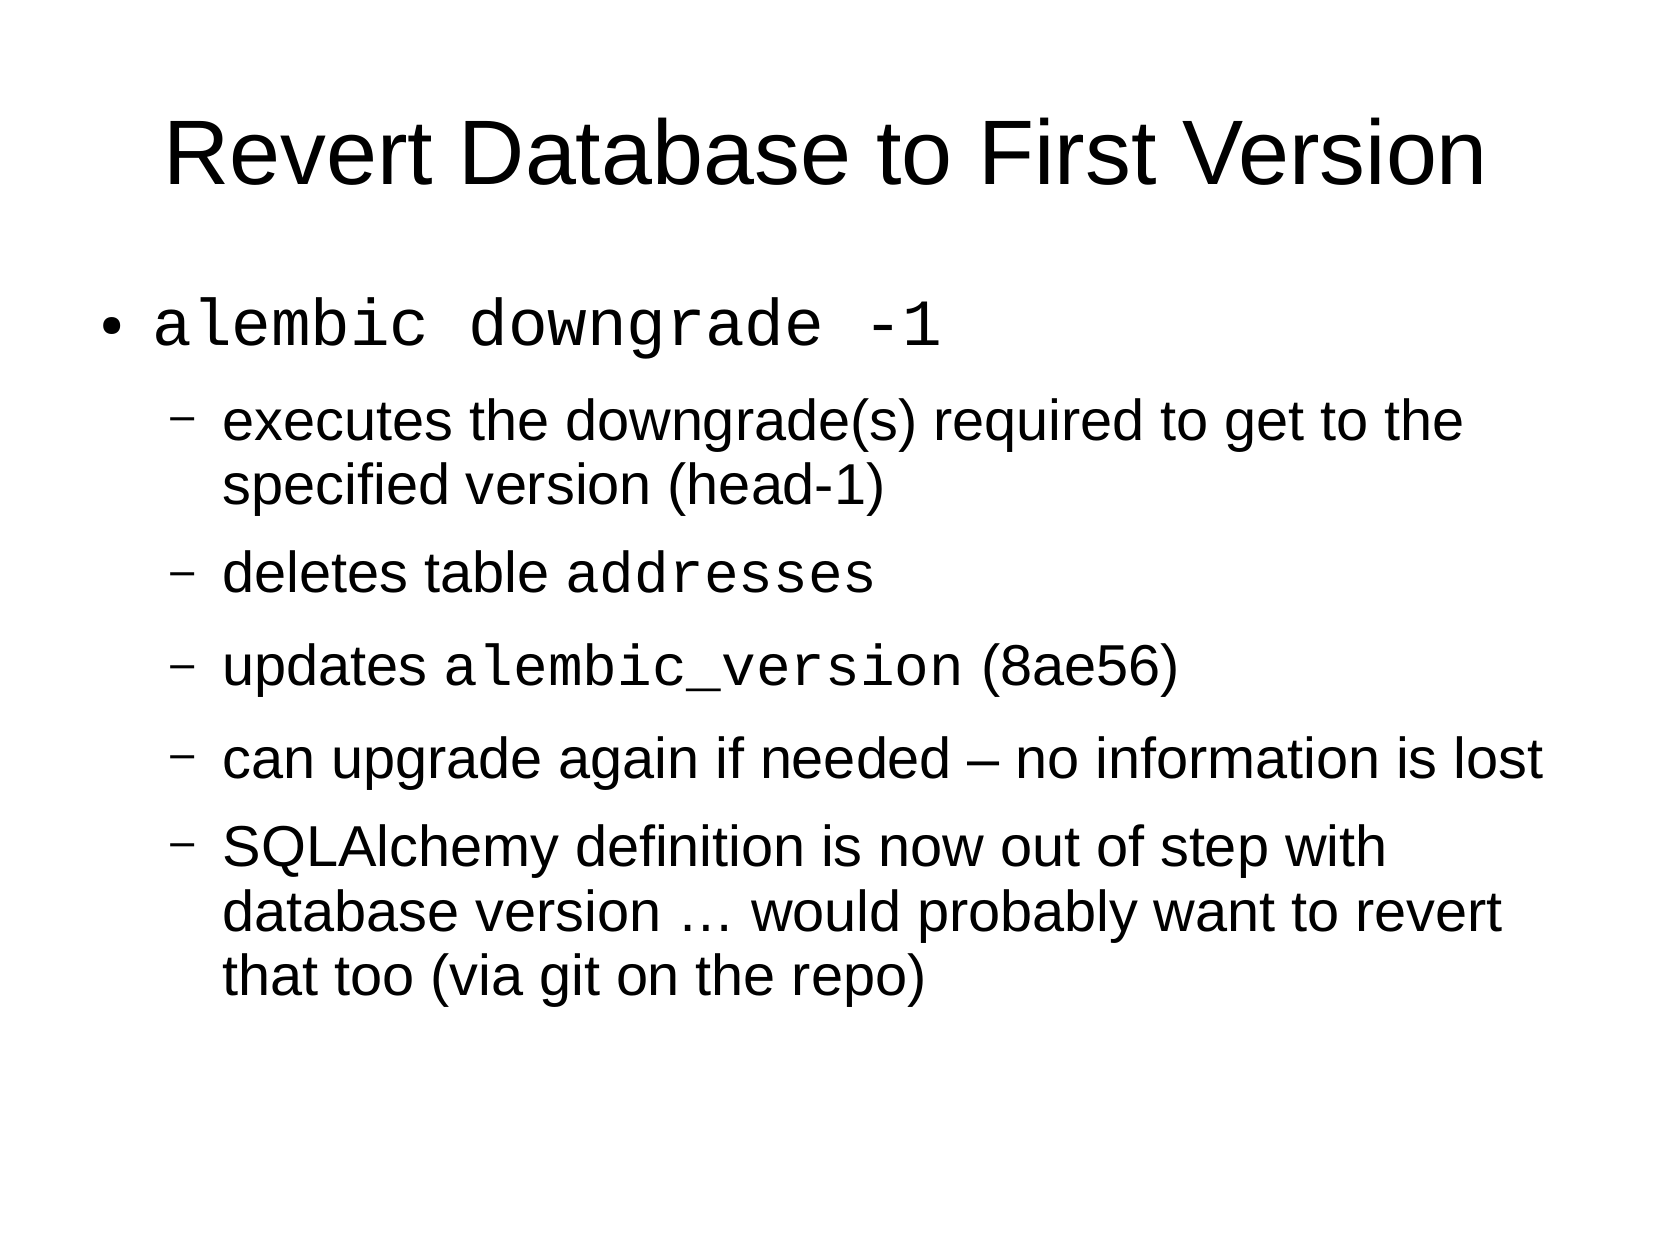

# Revert Database to First Version
alembic downgrade -1
executes the downgrade(s) required to get to the specified version (head-1)
deletes table addresses
updates alembic_version (8ae56)
can upgrade again if needed – no information is lost
SQLAlchemy definition is now out of step with database version … would probably want to revert that too (via git on the repo)